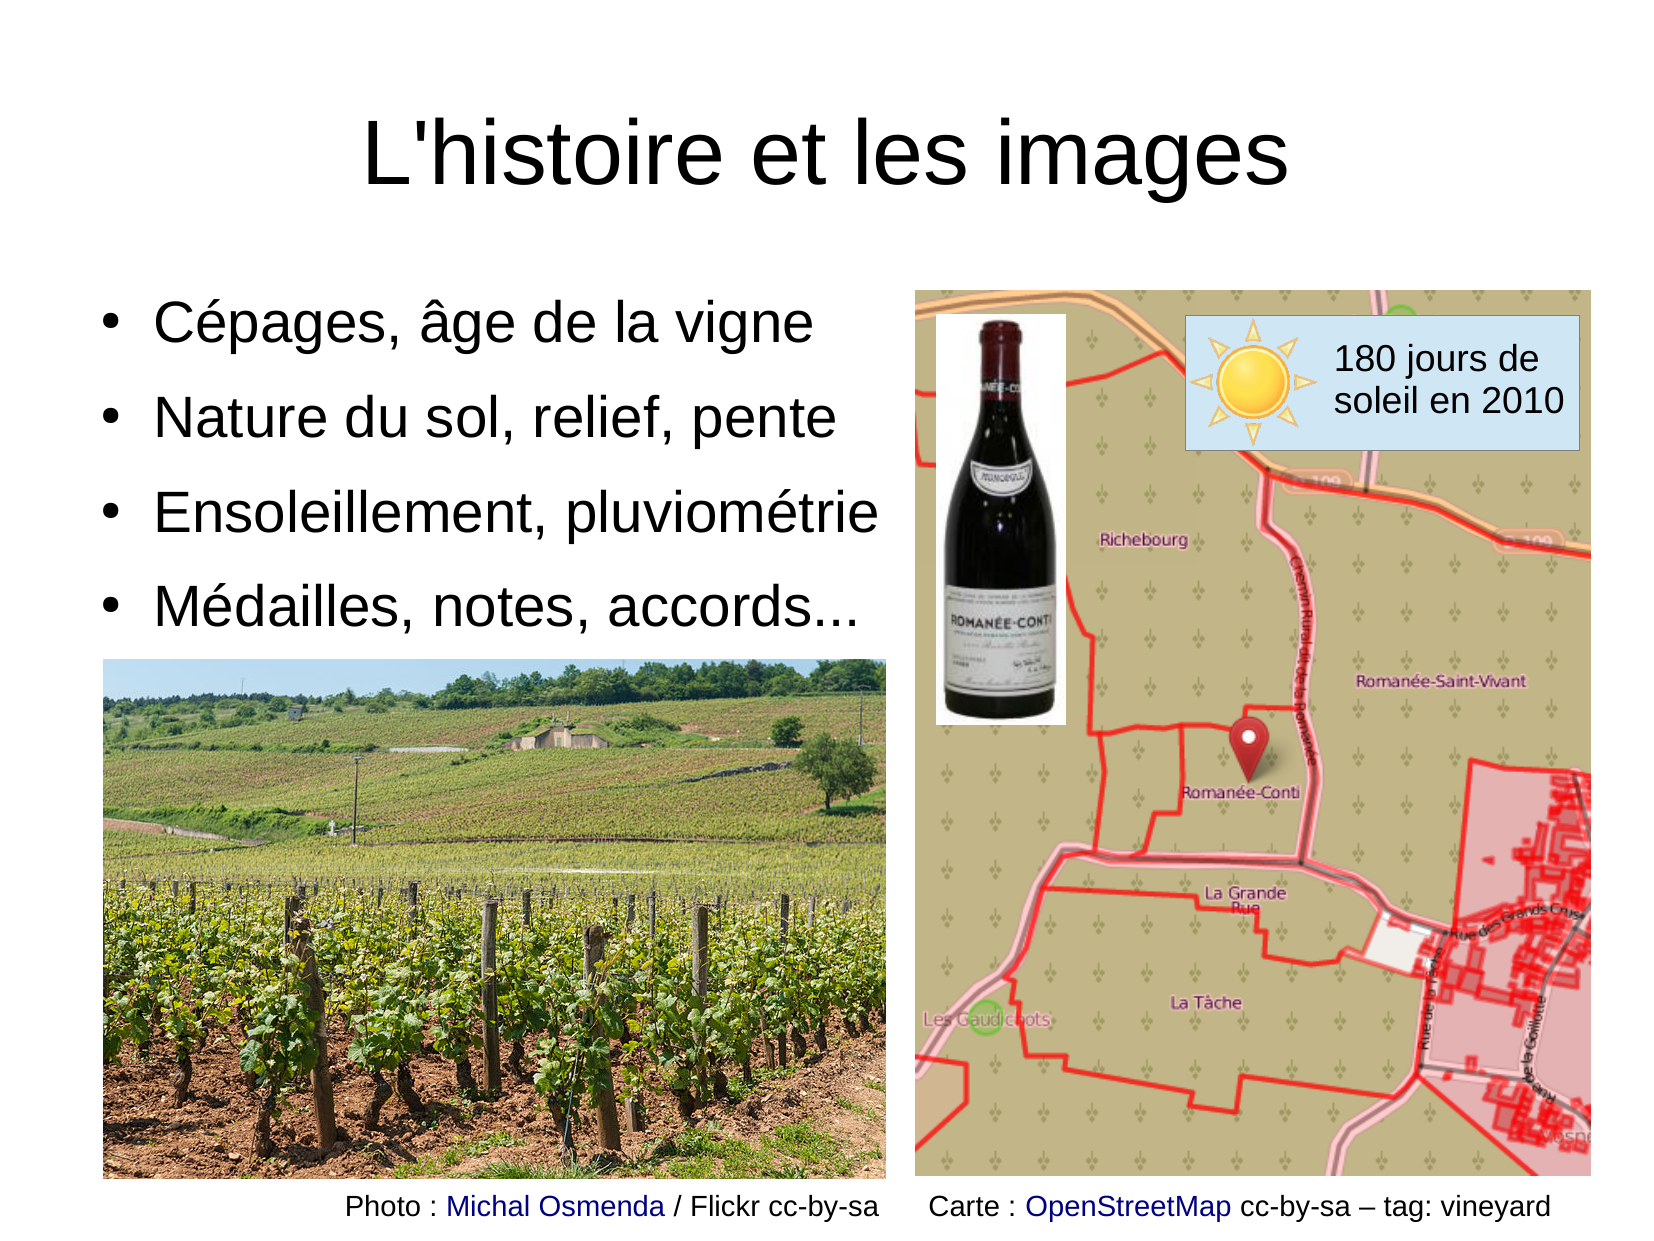

# L'histoire et les images
Cépages, âge de la vigne
Nature du sol, relief, pente
Ensoleillement, pluviométrie
Médailles, notes, accords...
180 jours de
soleil en 2010
Photo : Michal Osmenda / Flickr cc-by-sa Carte : OpenStreetMap cc-by-sa – tag: vineyard